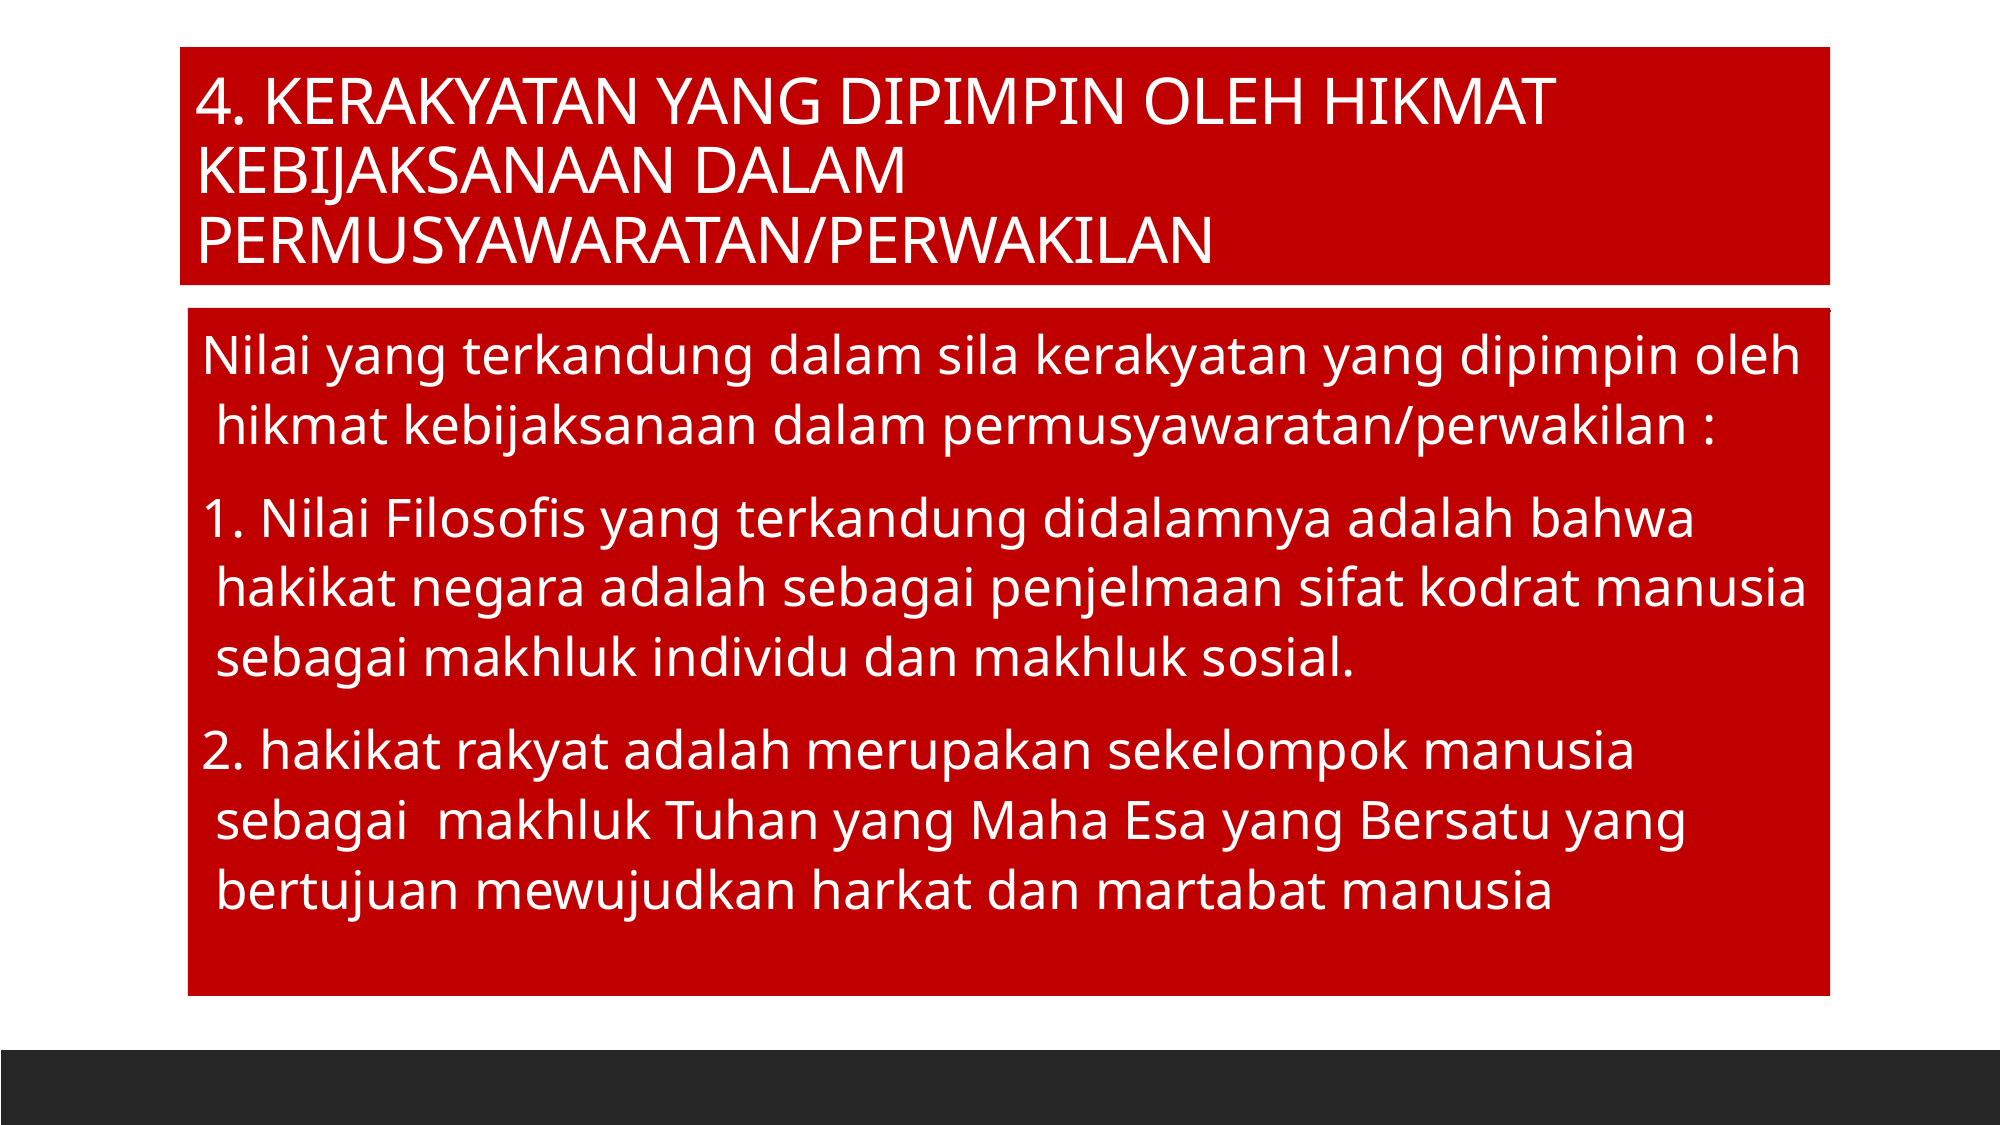

# 4. KERAKYATAN YANG DIPIMPIN OLEH HIKMAT KEBIJAKSANAAN DALAM PERMUSYAWARATAN/PERWAKILAN
Nilai yang terkandung dalam sila kerakyatan yang dipimpin oleh hikmat kebijaksanaan dalam permusyawaratan/perwakilan :
1. Nilai Filosofis yang terkandung didalamnya adalah bahwa hakikat negara adalah sebagai penjelmaan sifat kodrat manusia sebagai makhluk individu dan makhluk sosial.
2. hakikat rakyat adalah merupakan sekelompok manusia sebagai makhluk Tuhan yang Maha Esa yang Bersatu yang bertujuan mewujudkan harkat dan martabat manusia